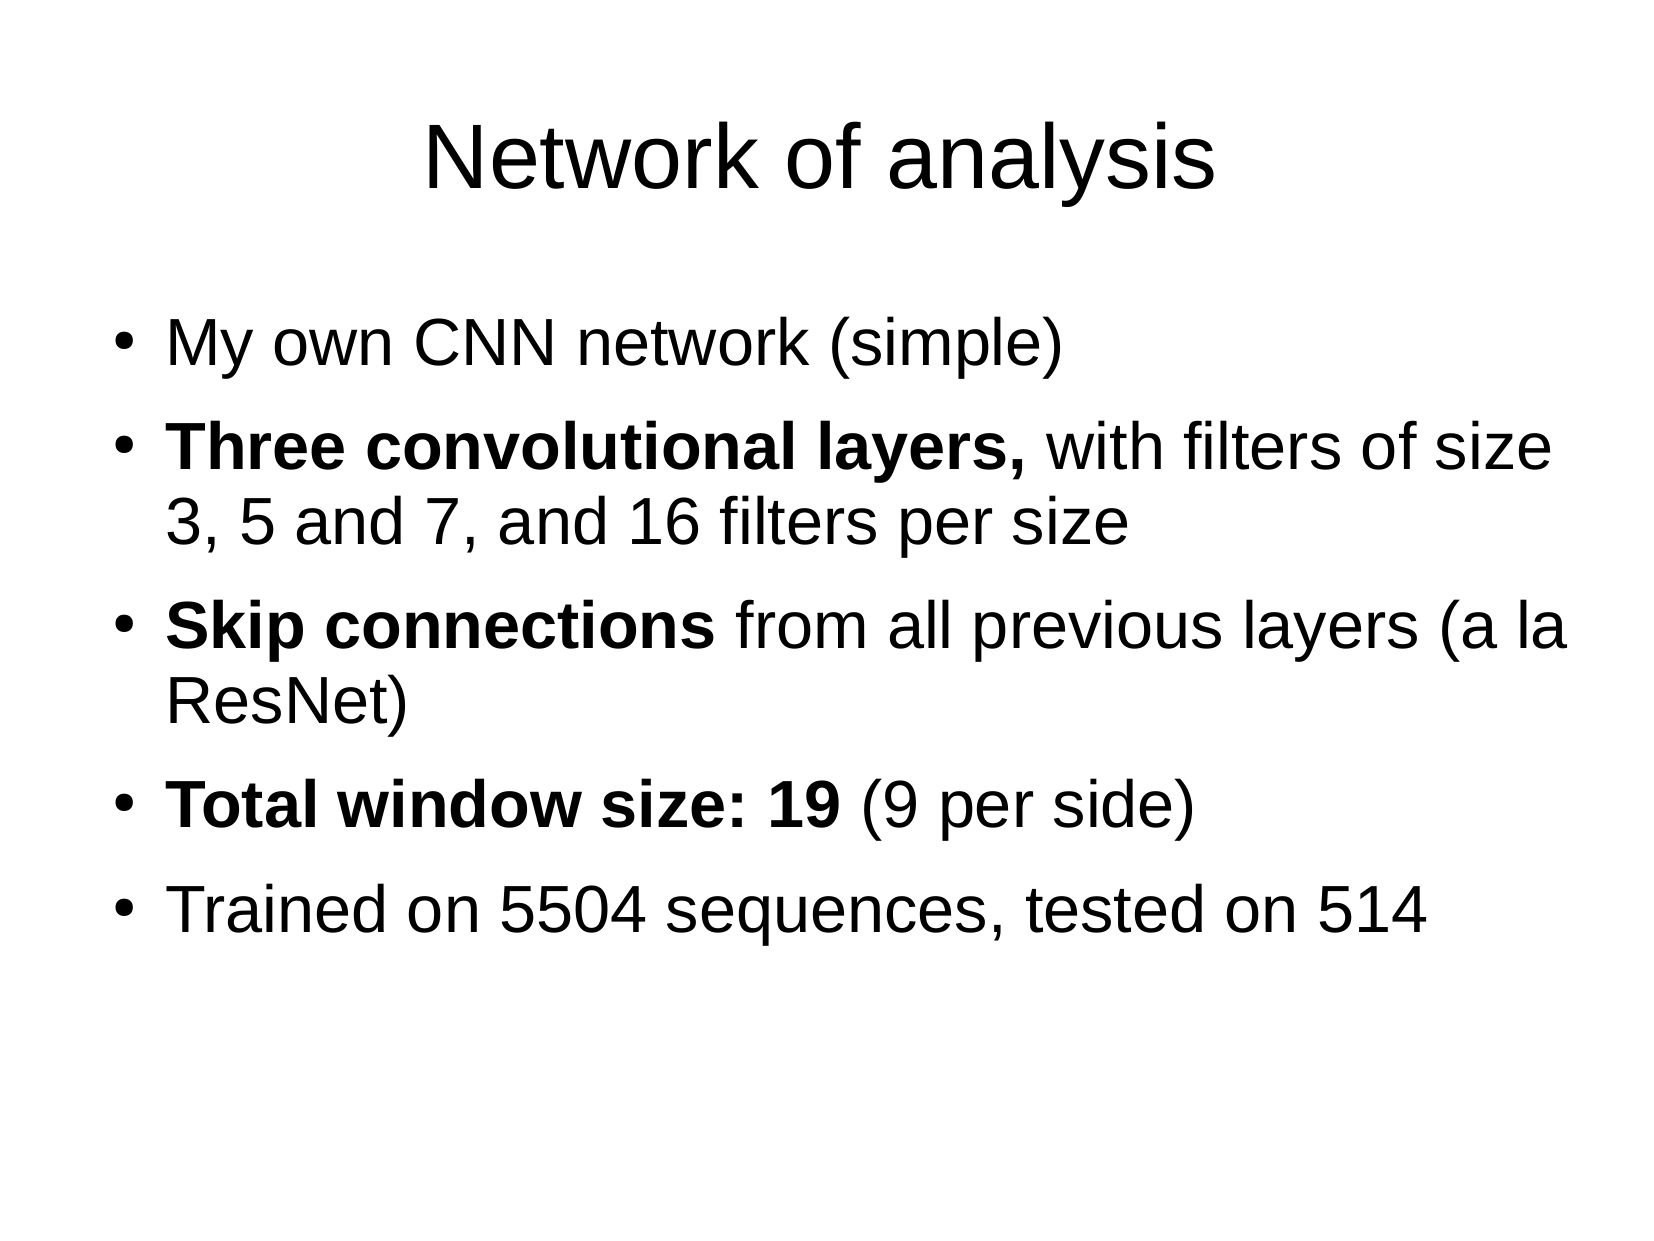

# Network of analysis
My own CNN network (simple)
Three convolutional layers, with filters of size 3, 5 and 7, and 16 filters per size
Skip connections from all previous layers (a la ResNet)
Total window size: 19 (9 per side)
Trained on 5504 sequences, tested on 514